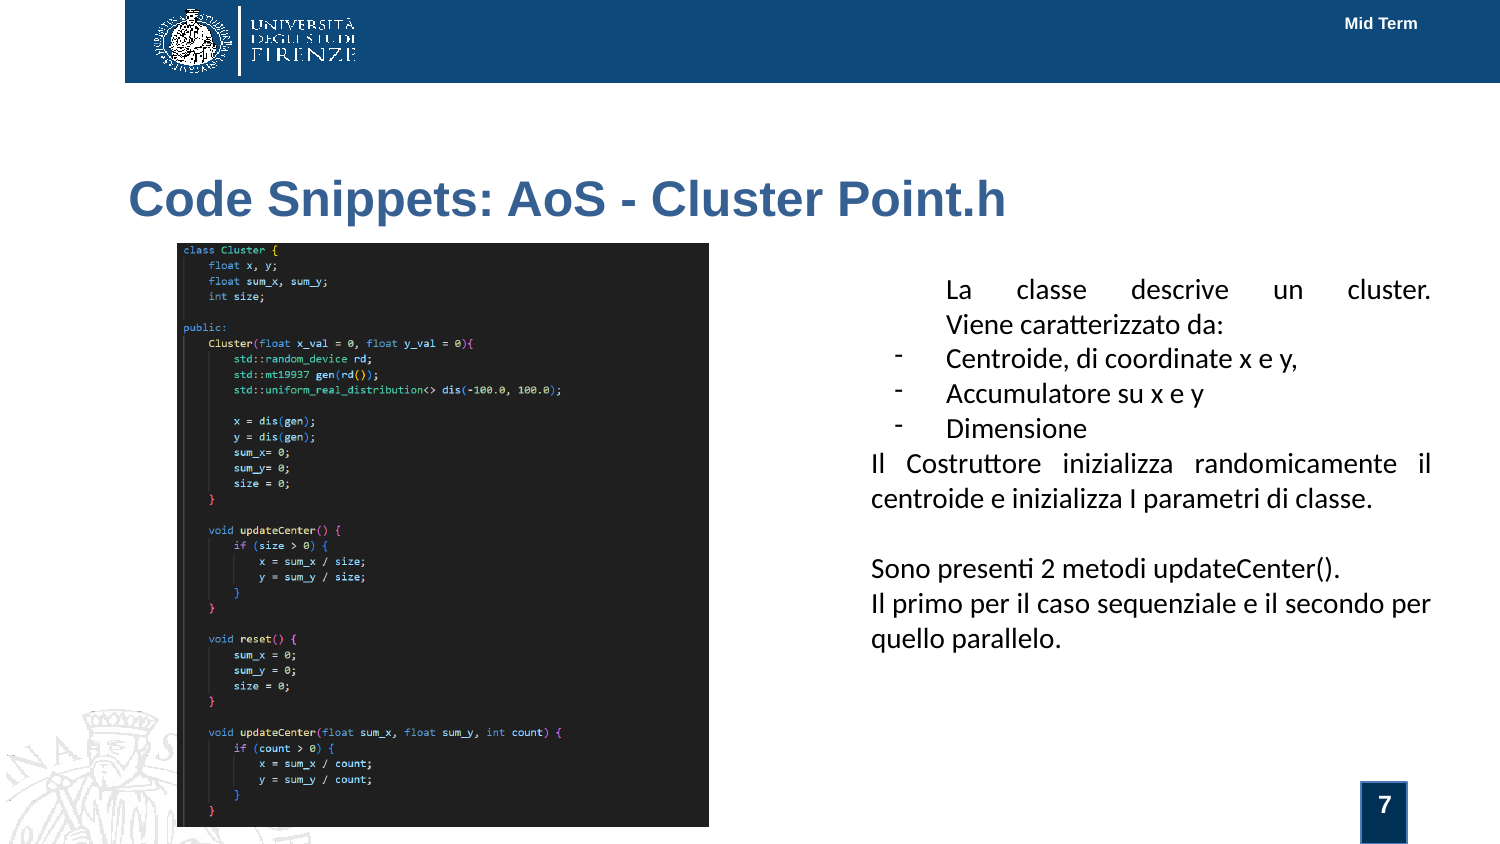

Mid Term
Code Snippets: AoS - Cluster Point.h
La classe descrive un cluster.
Viene caratterizzato da:
Centroide, di coordinate x e y,
Accumulatore su x e y
Dimensione
Il Costruttore inizializza randomicamente il centroide e inizializza I parametri di classe.
Sono presenti 2 metodi updateCenter().
Il primo per il caso sequenziale e il secondo per quello parallelo.